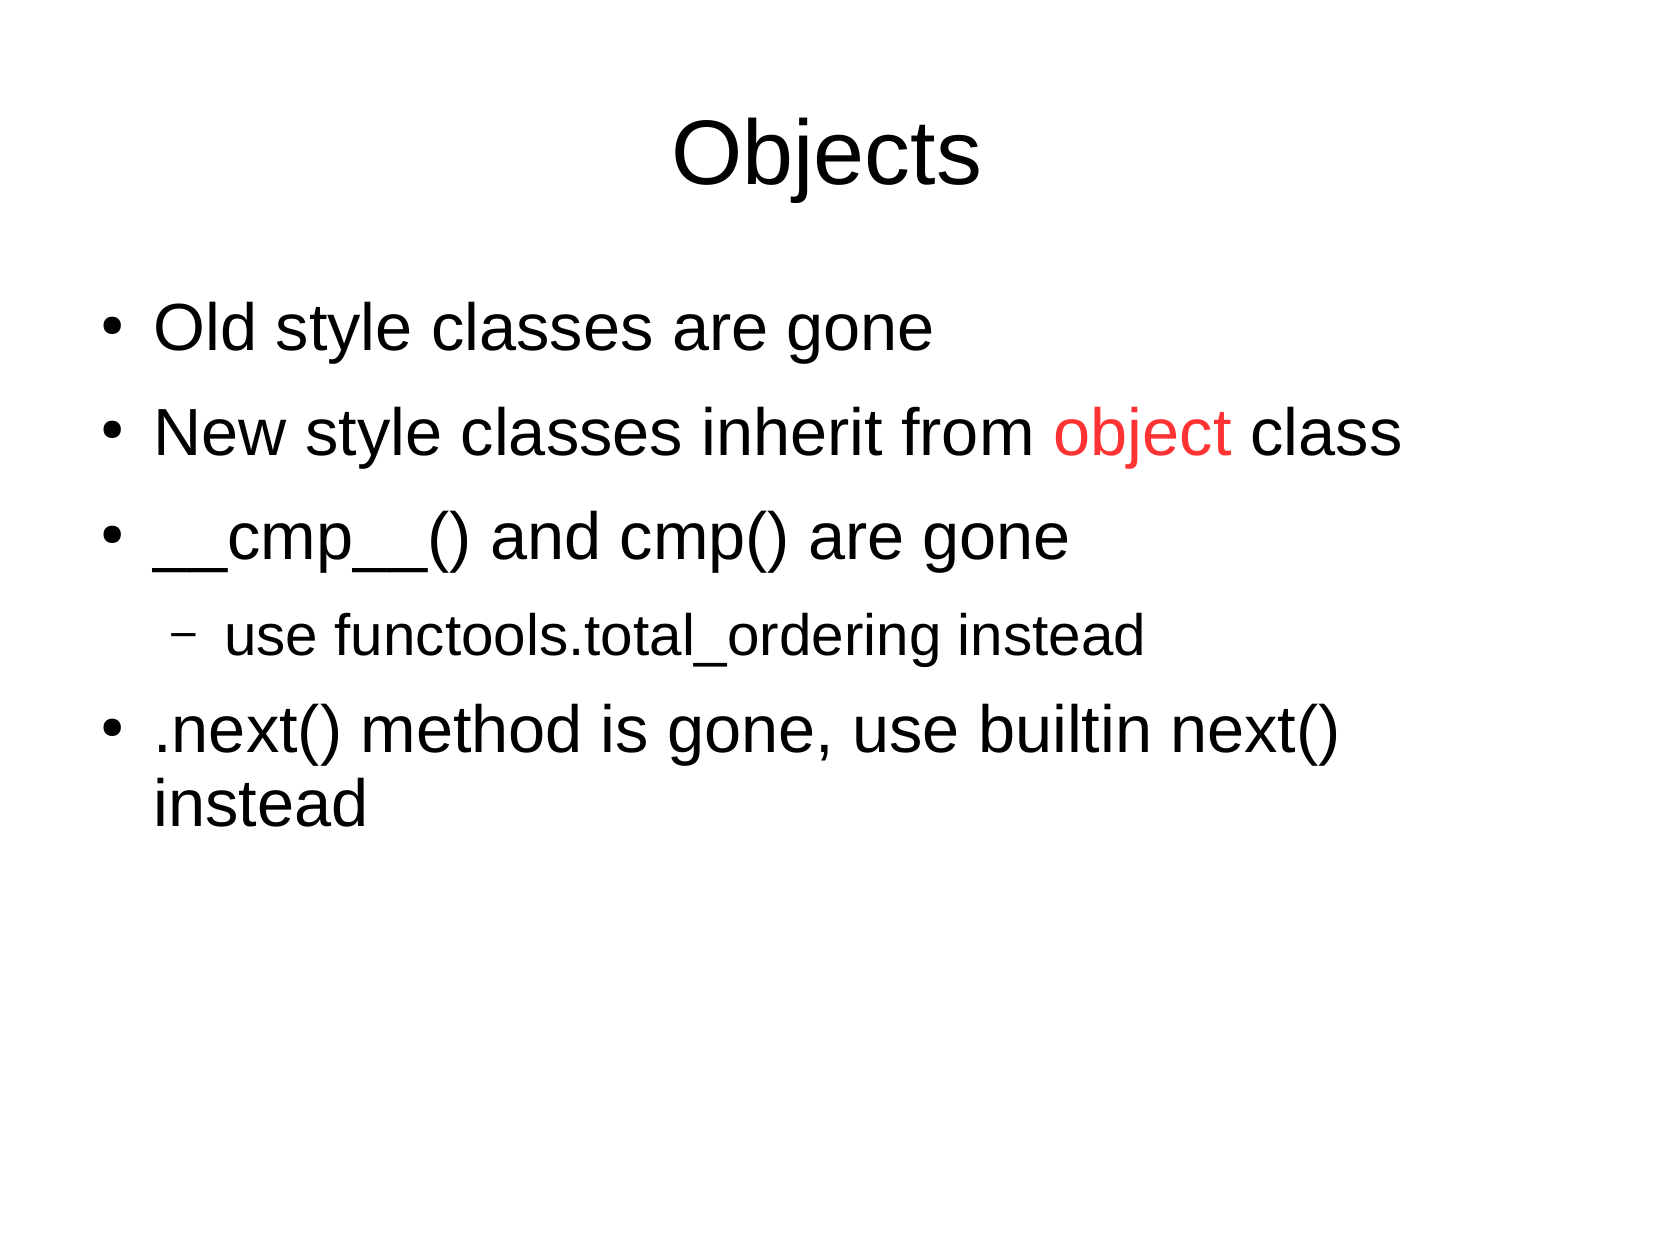

# Objects
Old style classes are gone
New style classes inherit from object class
__cmp__() and cmp() are gone
use functools.total_ordering instead
.next() method is gone, use builtin next() instead